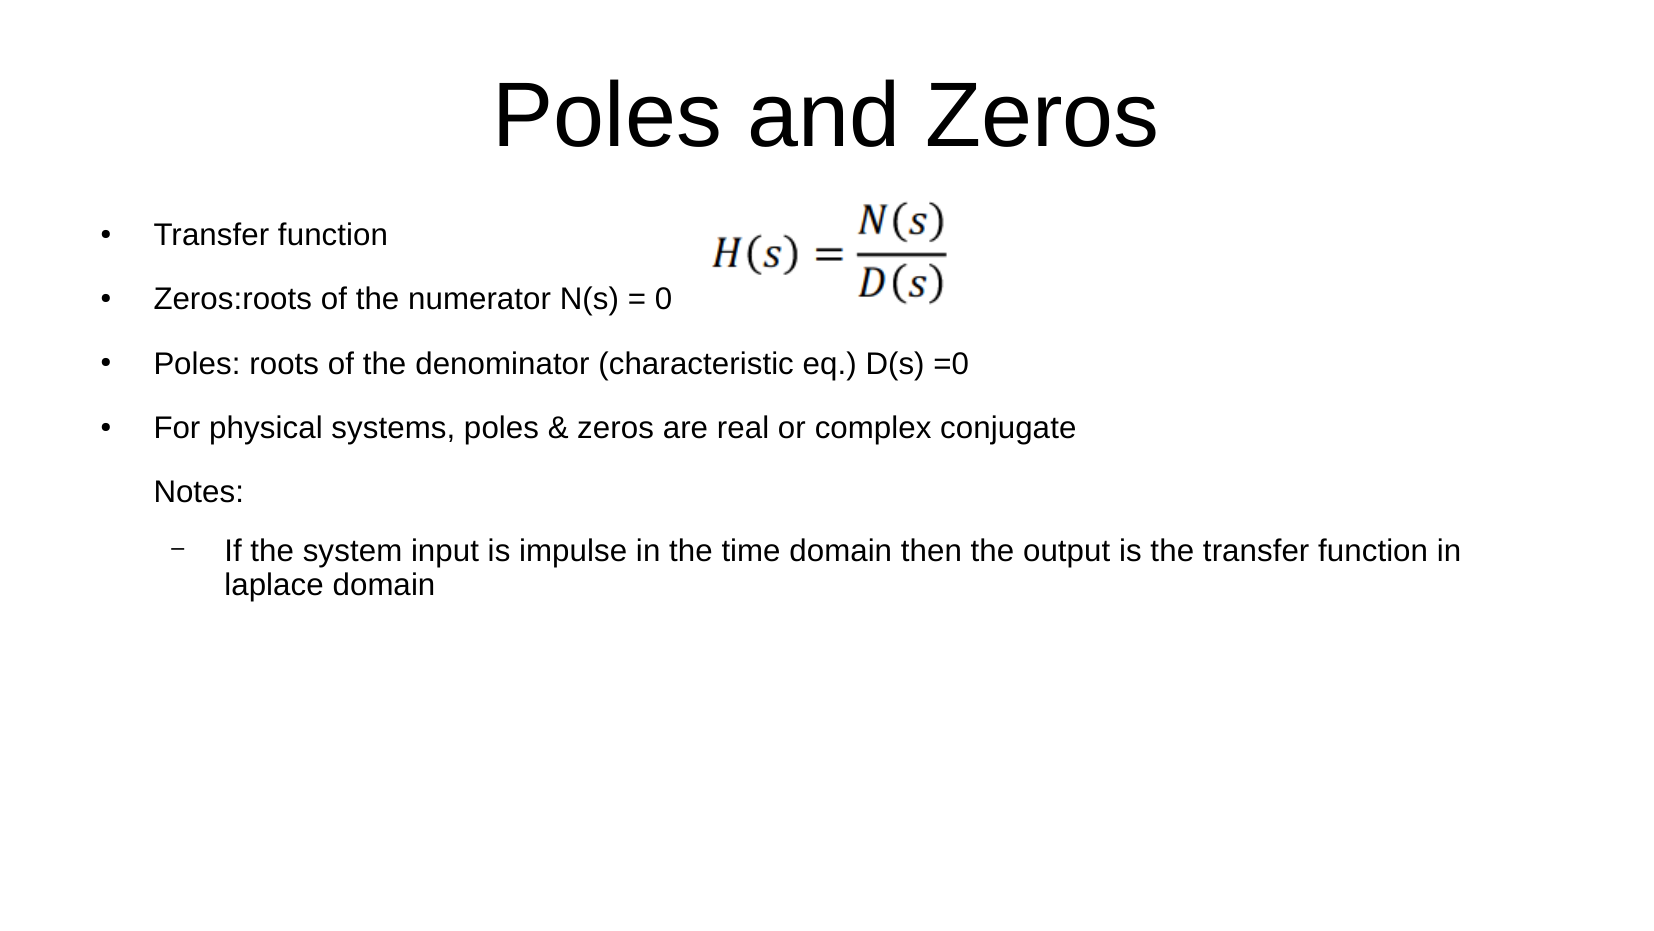

# Poles and Zeros
Transfer function
Zeros:roots of the numerator N(s) = 0
Poles: roots of the denominator (characteristic eq.) D(s) =0
For physical systems, poles & zeros are real or complex conjugate
Notes:
If the system input is impulse in the time domain then the output is the transfer function in laplace domain